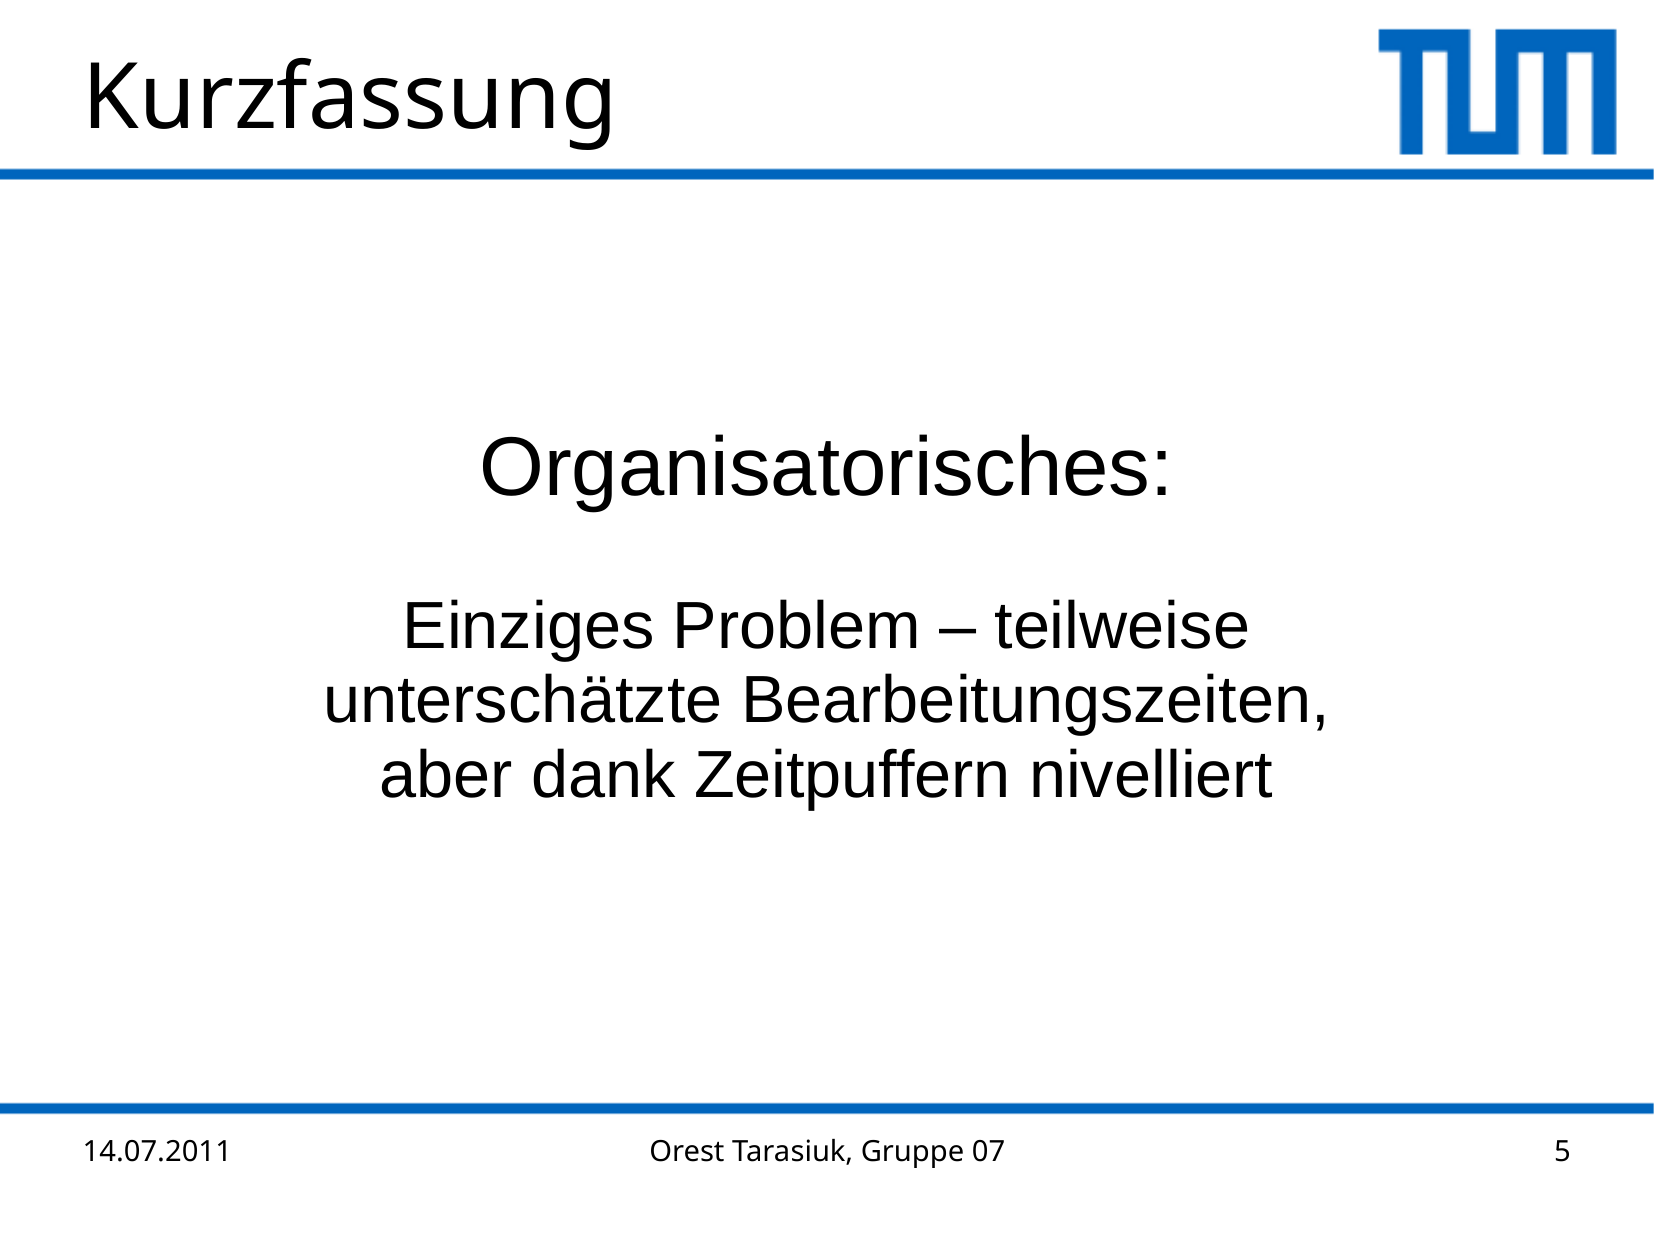

# Kurzfassung
Organisatorisches:
Einziges Problem – teilweise
unterschätzte Bearbeitungszeiten,
aber dank Zeitpuffern nivelliert
14.07.2011
Orest Tarasiuk, Gruppe 07
5